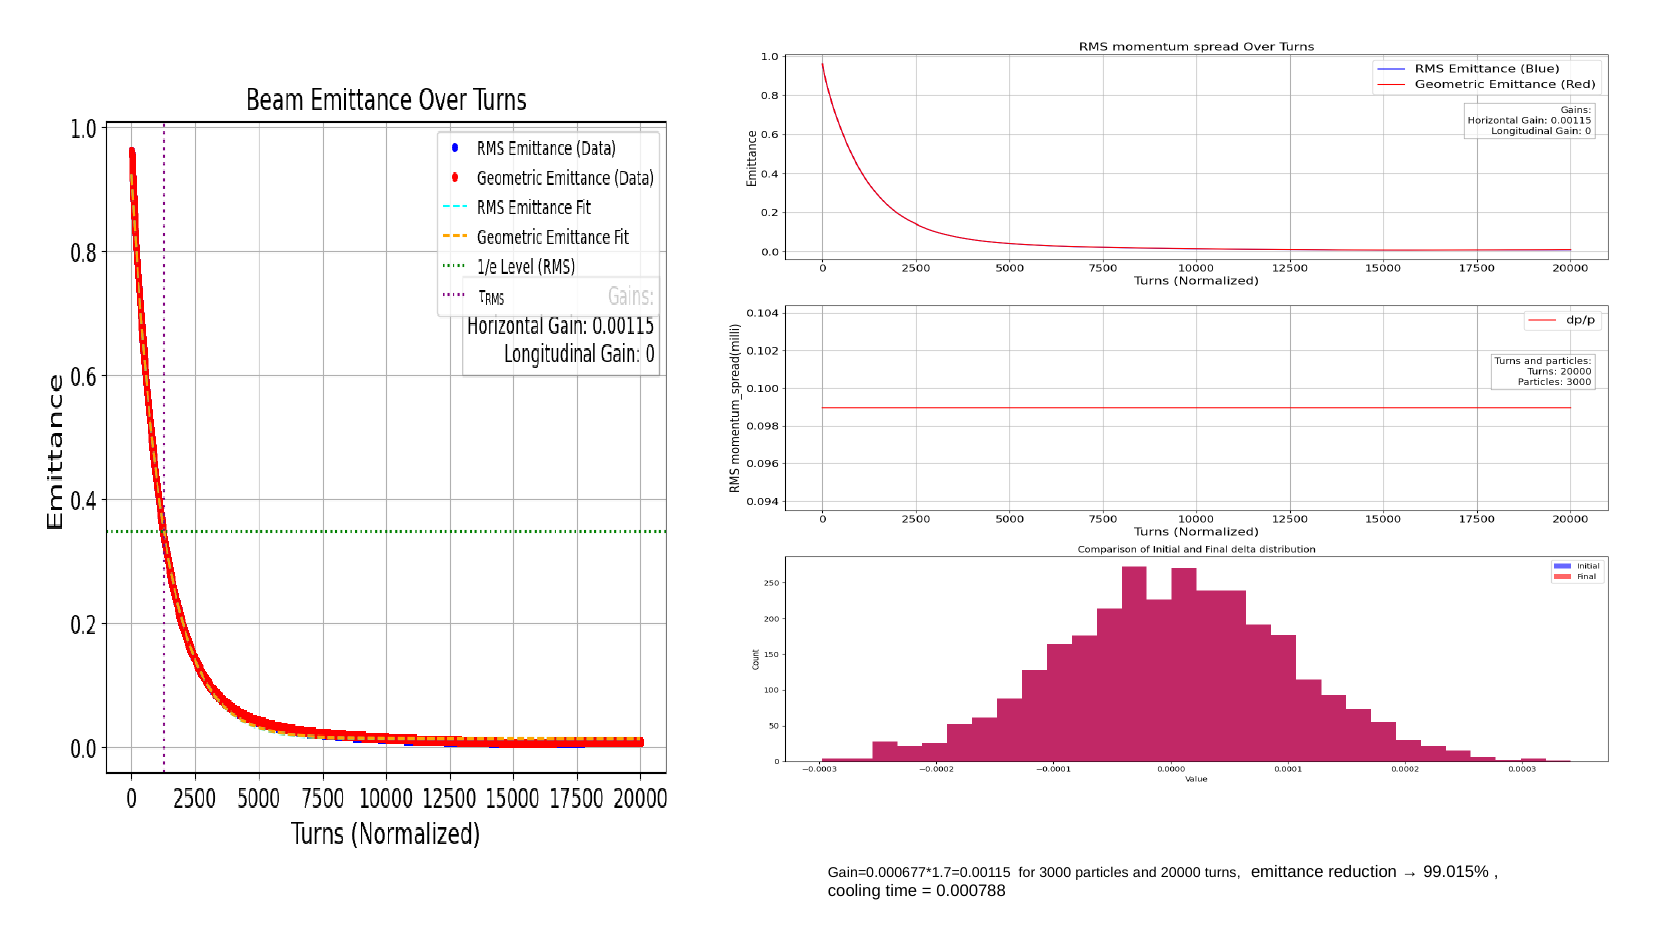

# Gain=0.000677*1.7=0.00115 for 3000 particles and 20000 turns, emittance reduction → 99.015% , cooling time = 0.000788